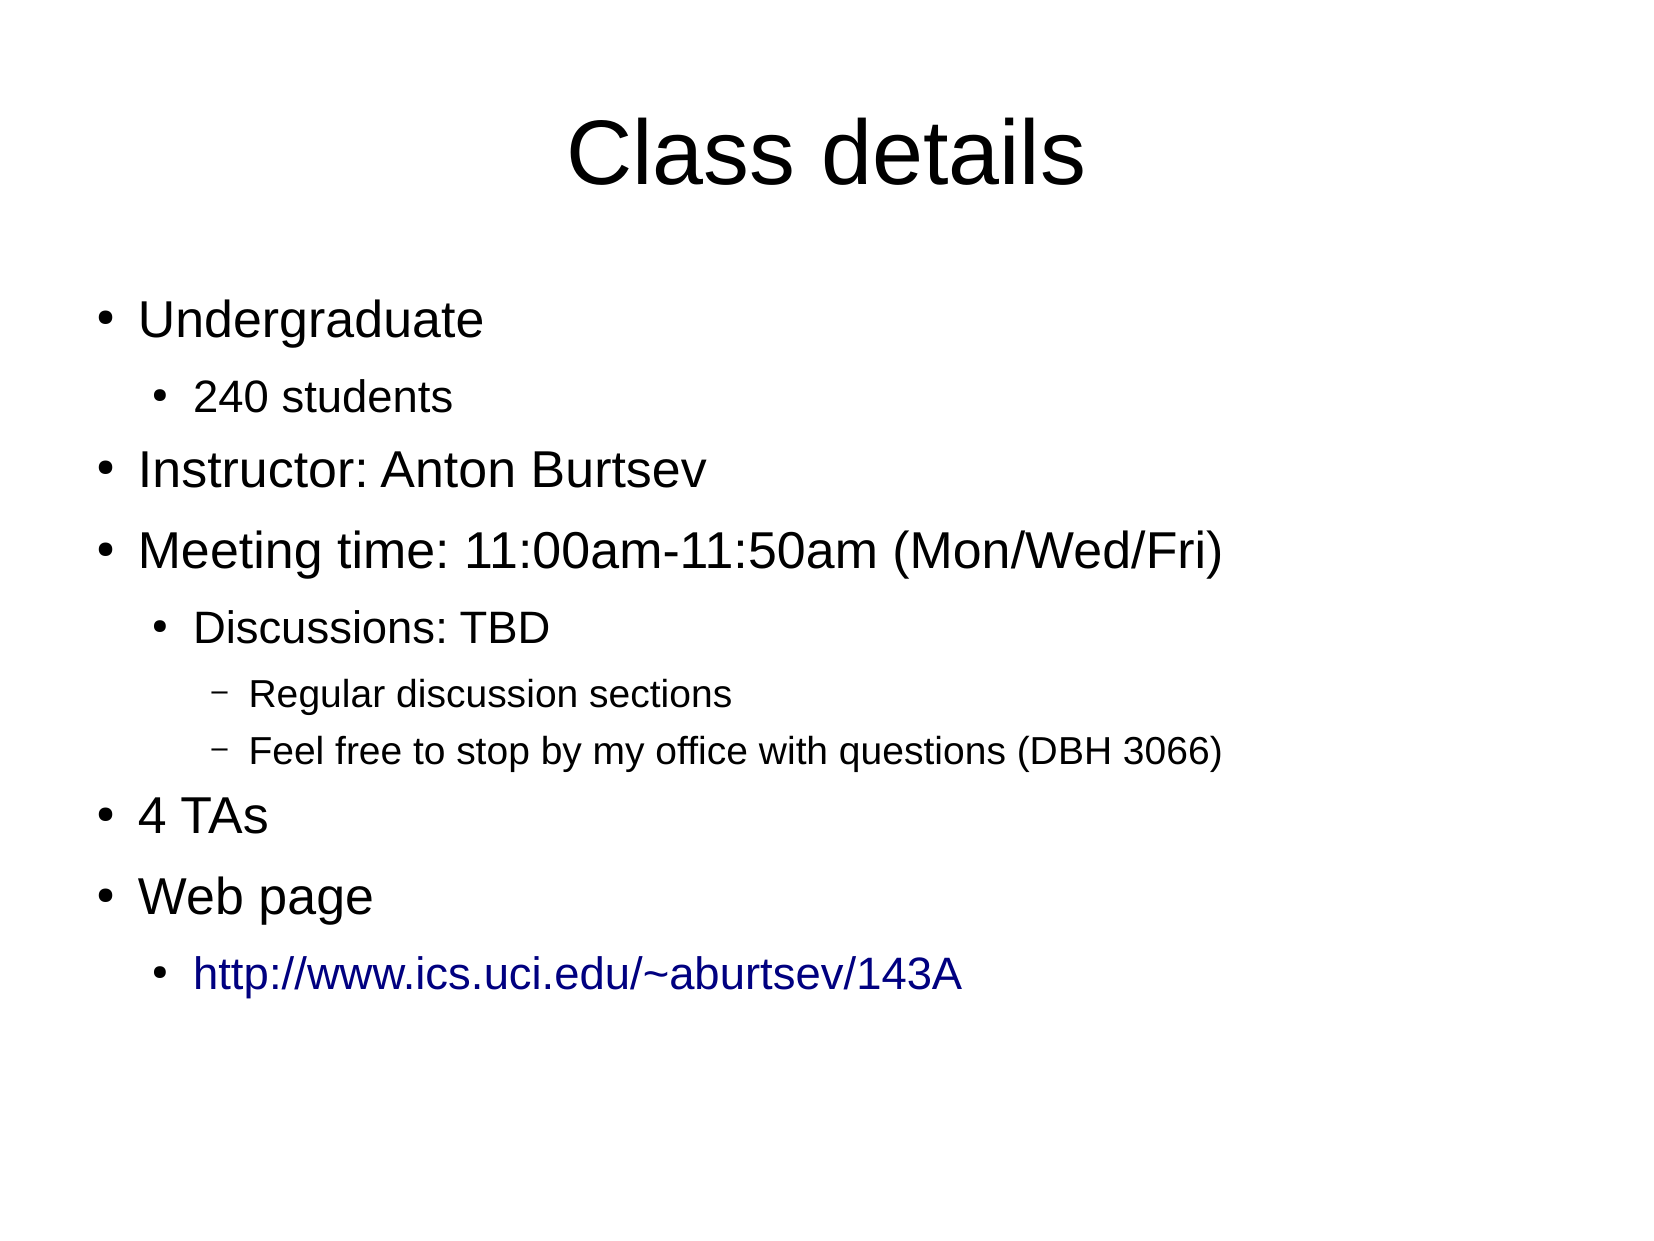

# Class details
Undergraduate
240 students
Instructor: Anton Burtsev
Meeting time: 11:00am-11:50am (Mon/Wed/Fri)
Discussions: TBD
Regular discussion sections
Feel free to stop by my office with questions (DBH 3066)
4 TAs
Web page
http://www.ics.uci.edu/~aburtsev/143A